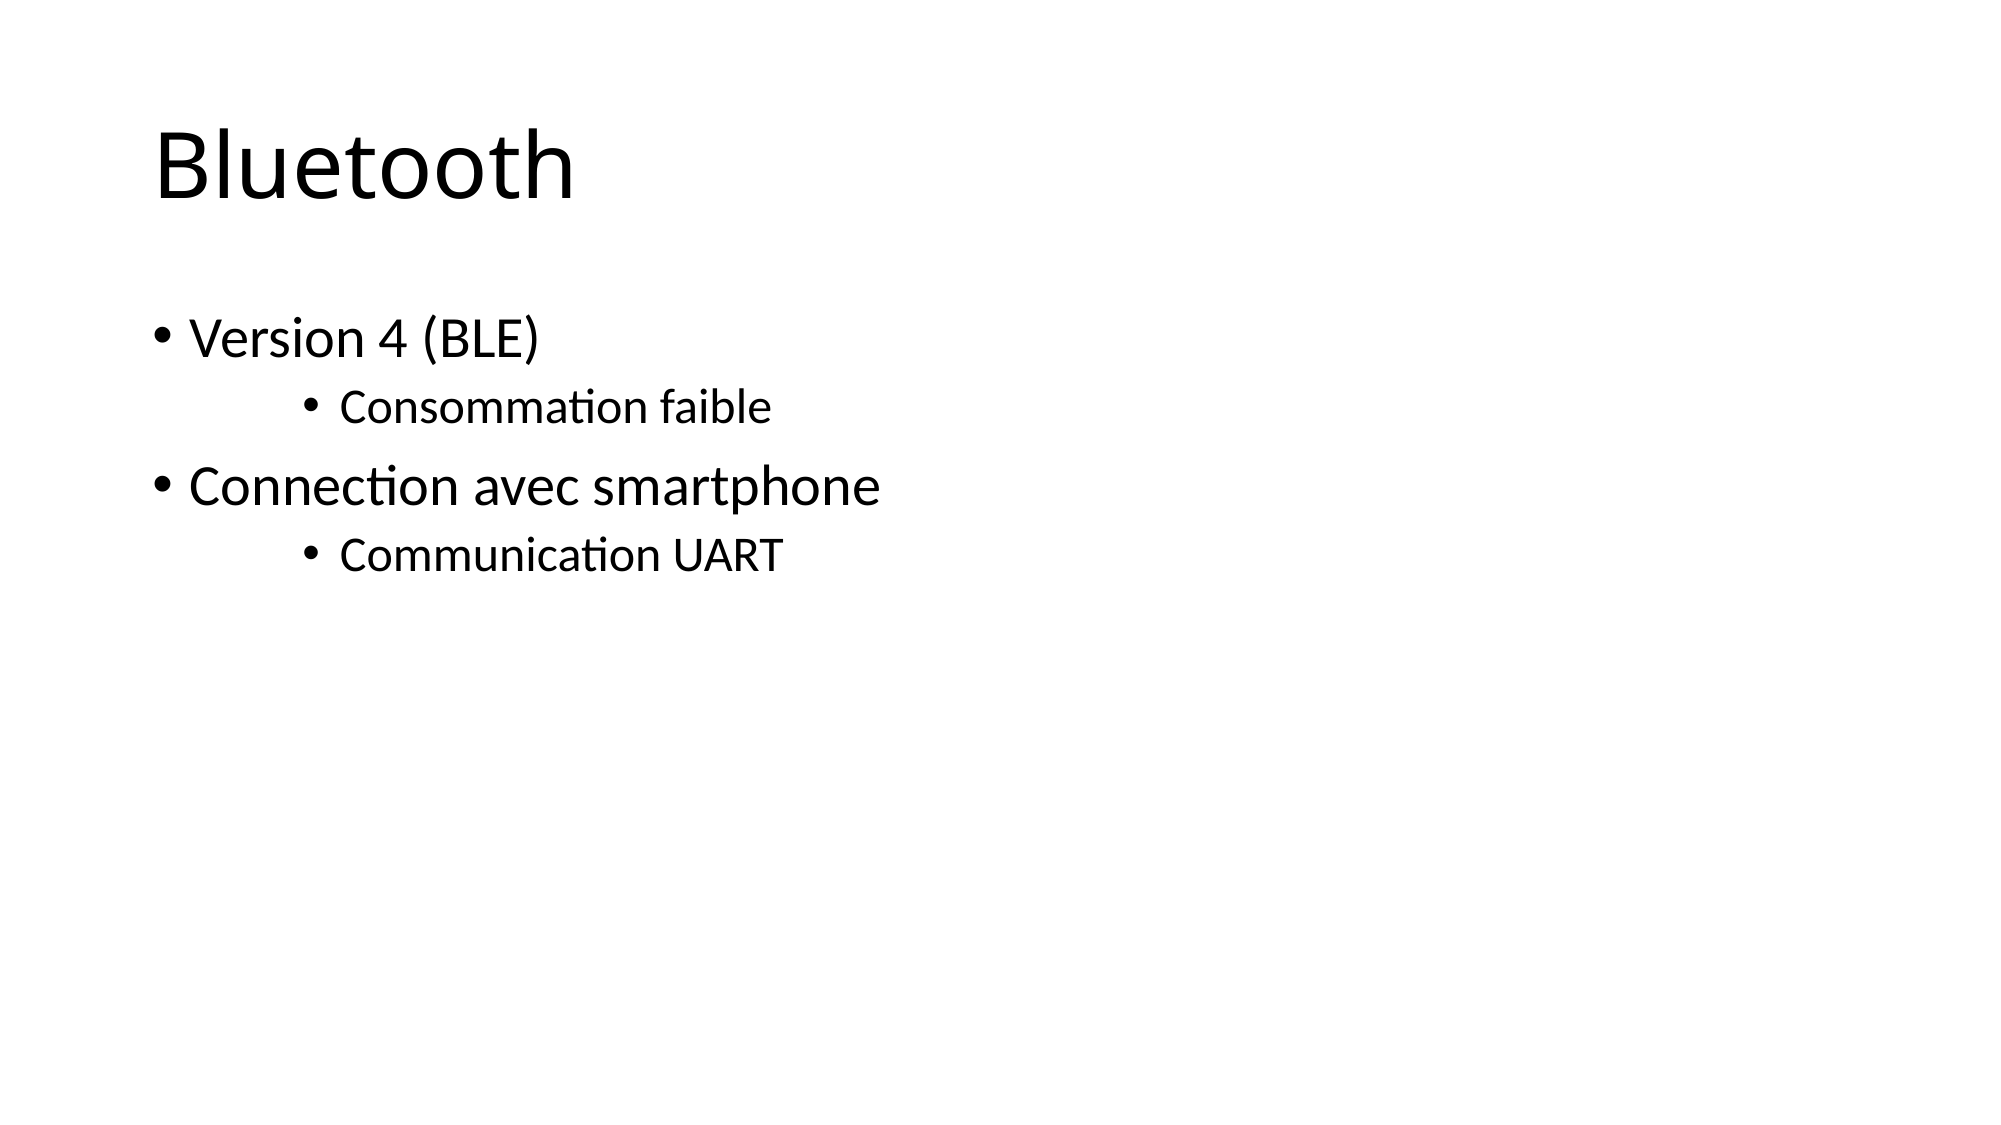

# Bluetooth
Version 4 (BLE)
Consommation faible
Connection avec smartphone
Communication UART